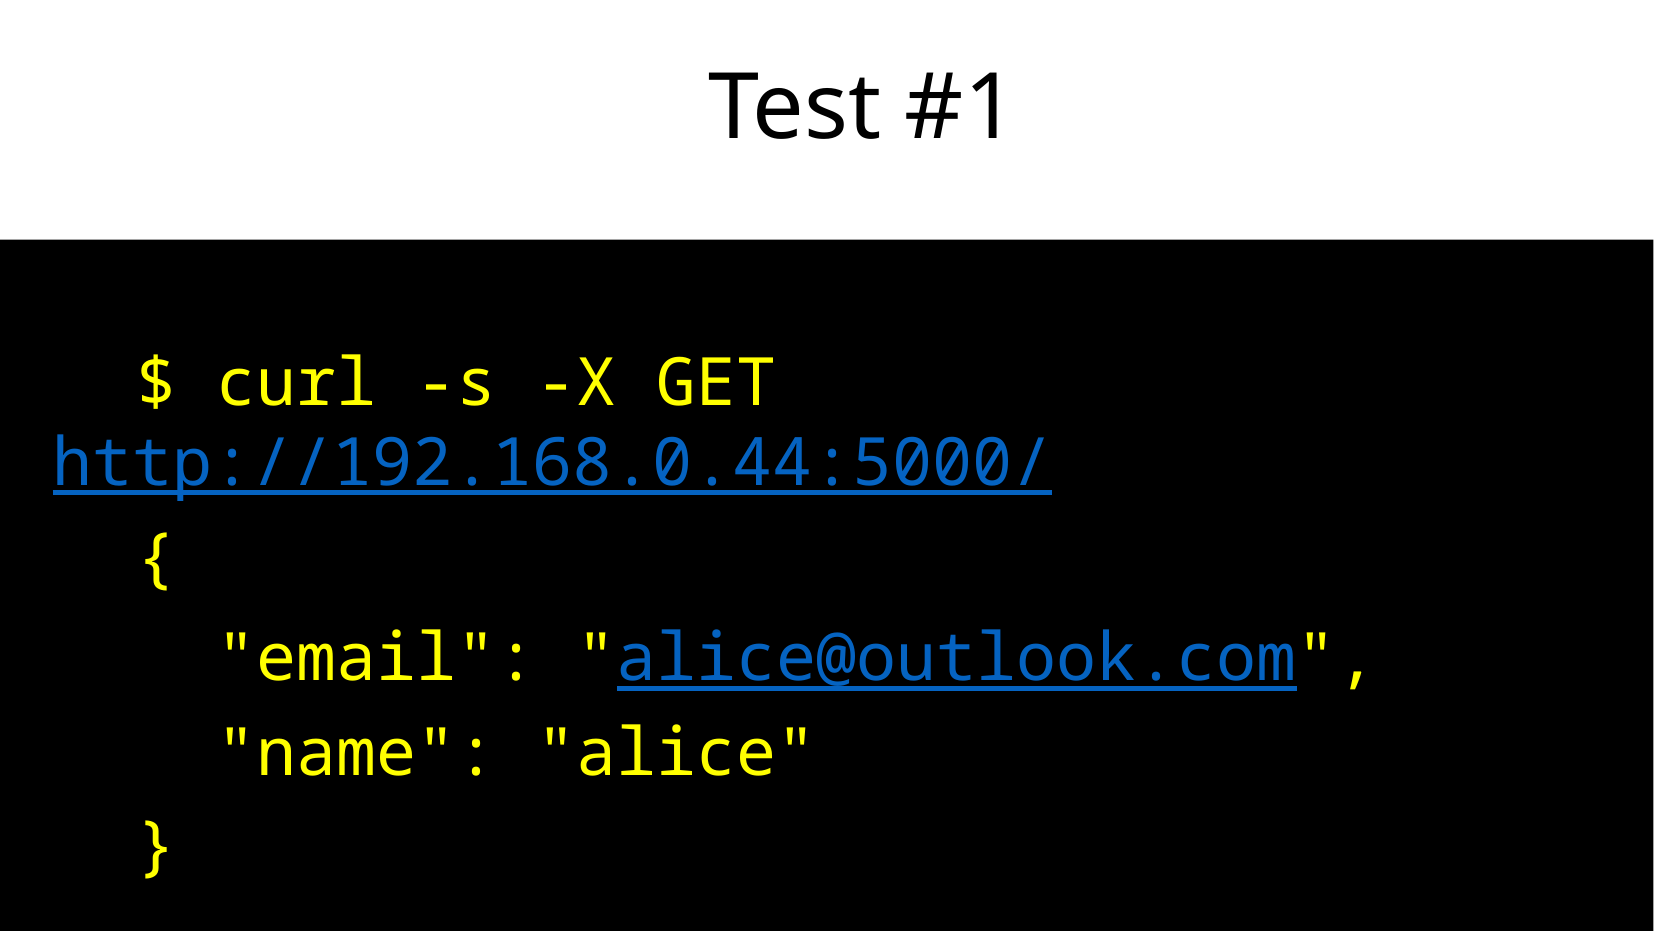

# Test #1
$ curl -s -X GET http://192.168.0.44:5000/
{
  "email": "alice@outlook.com",
  "name": "alice"
}